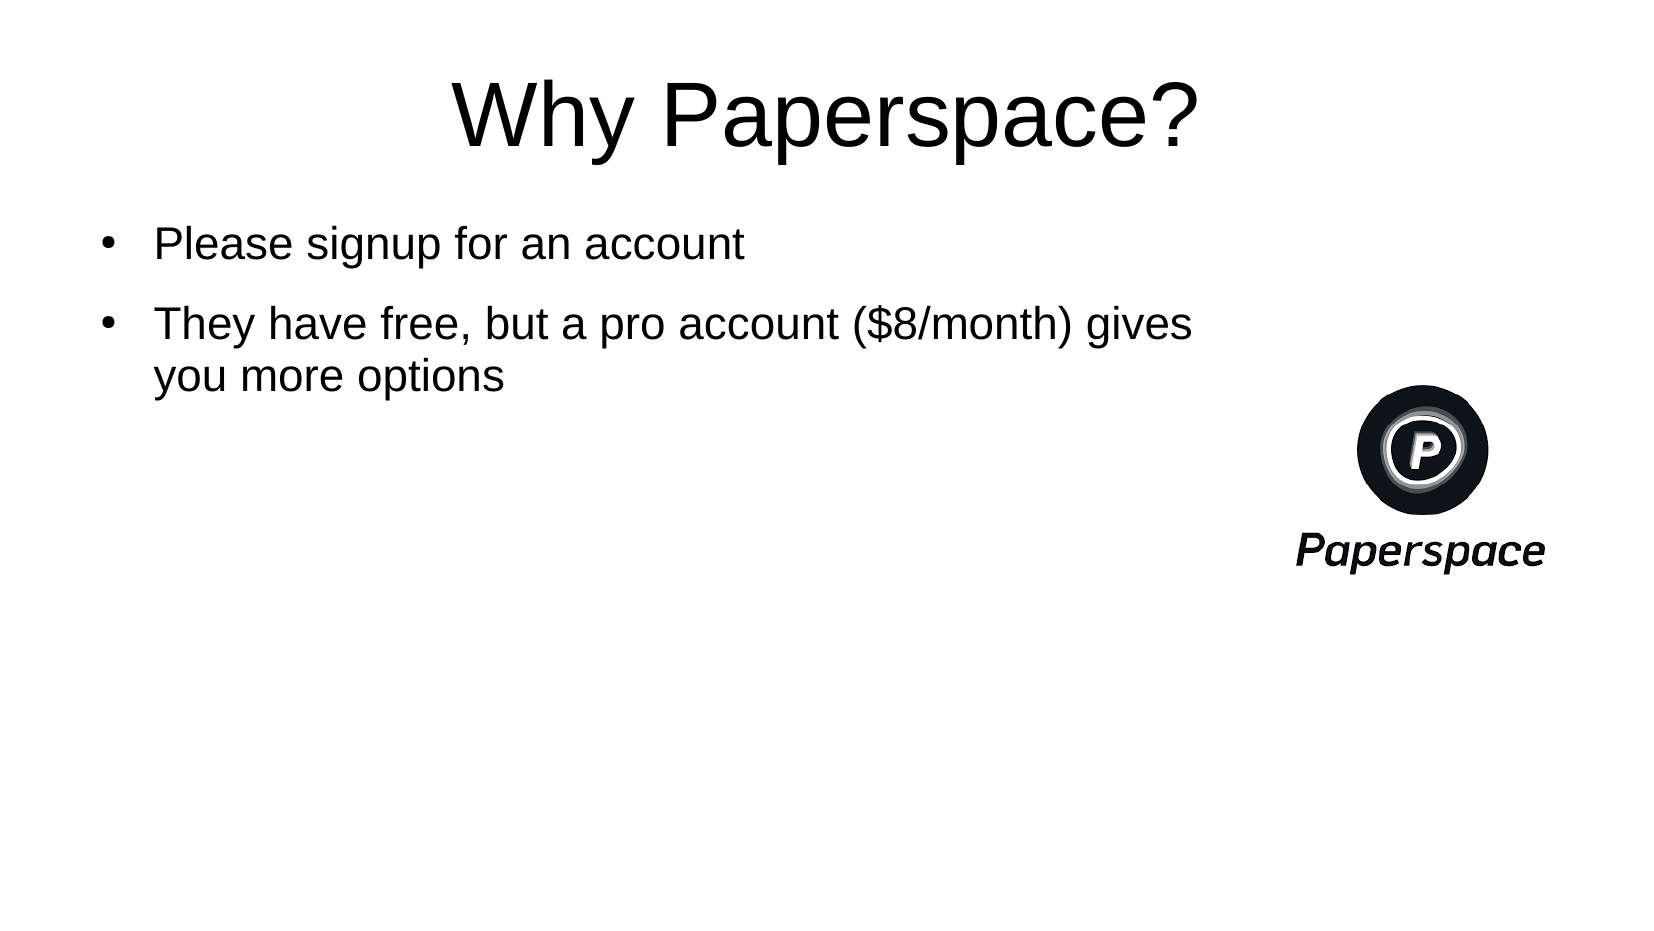

# Why Paperspace?
Please signup for an account
They have free, but a pro account ($8/month) gives you more options